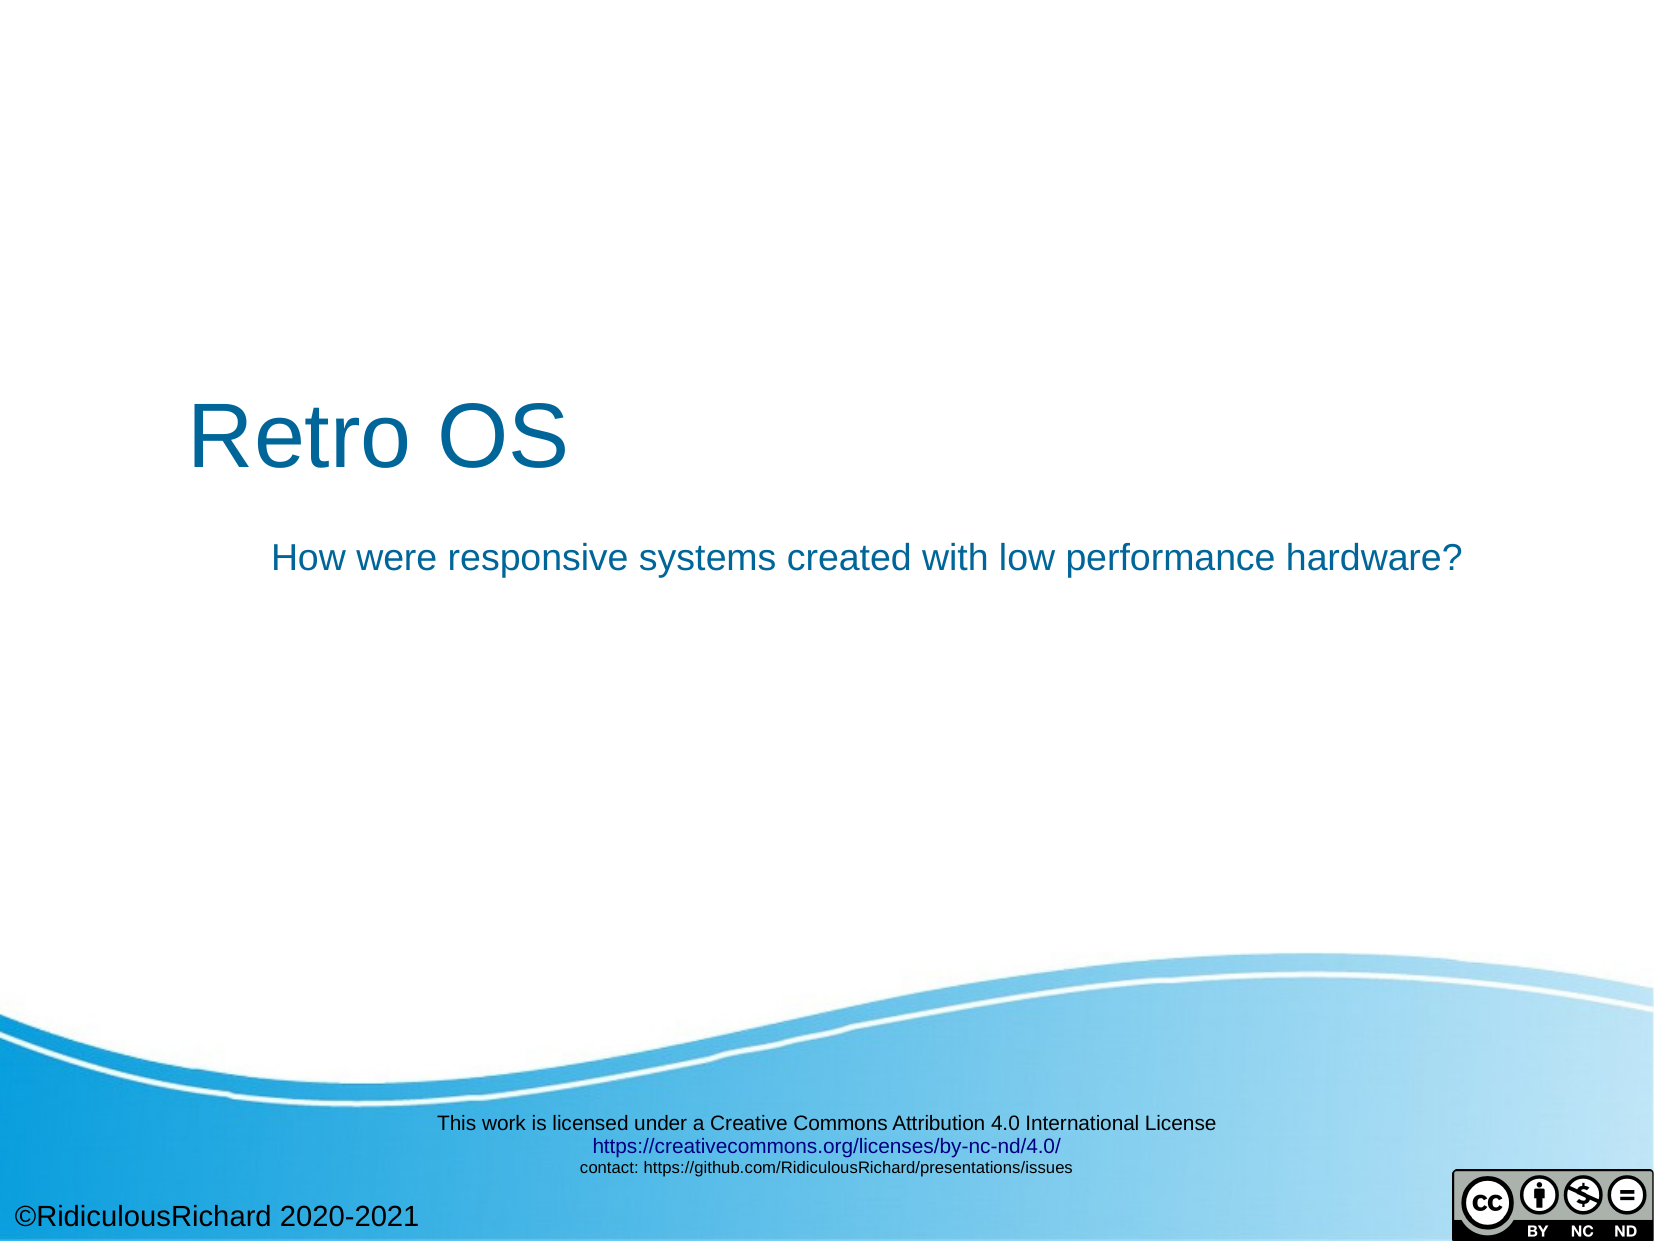

# Retro OS How were responsive systems created with low performance hardware?